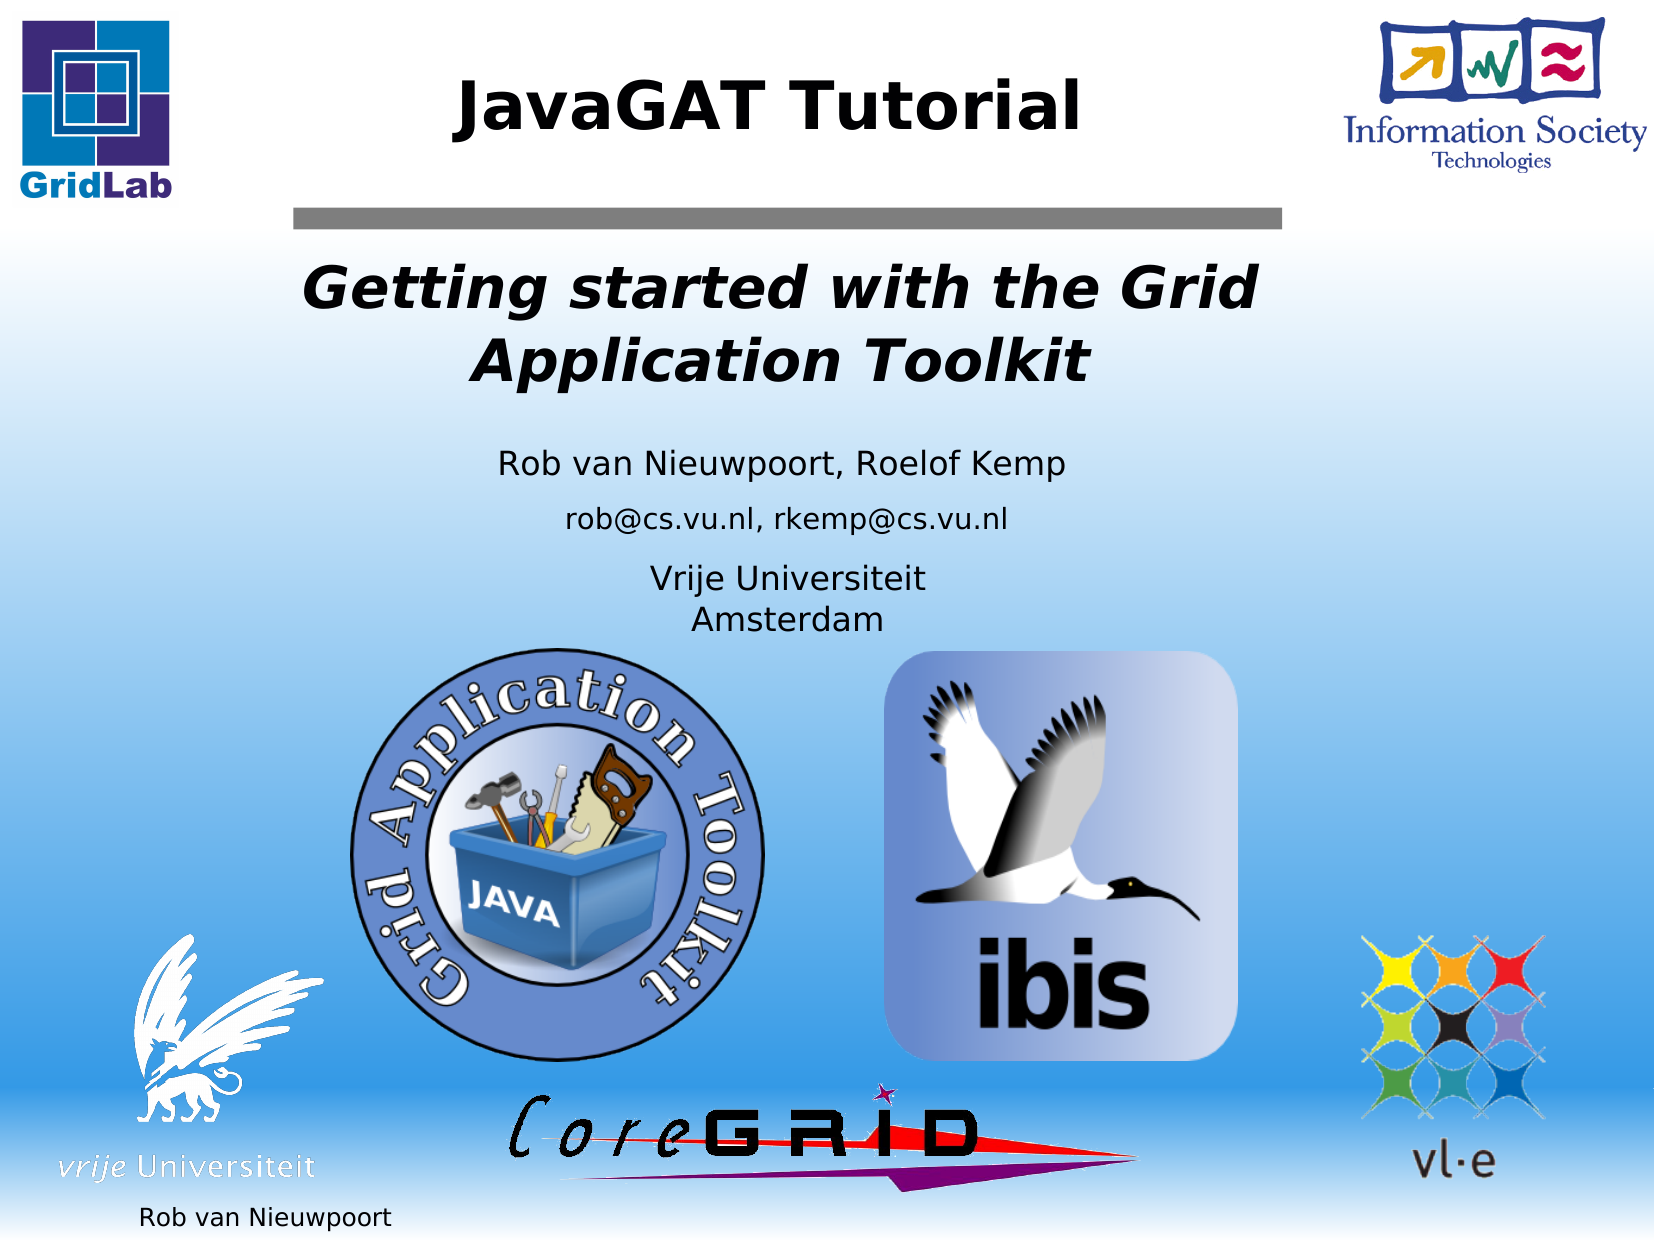

# JavaGAT Tutorial
Getting started with the Grid Application Toolkit
Rob van Nieuwpoort, Roelof Kemp
rob@cs.vu.nl, rkemp@cs.vu.nl
Vrije Universiteit Amsterdam